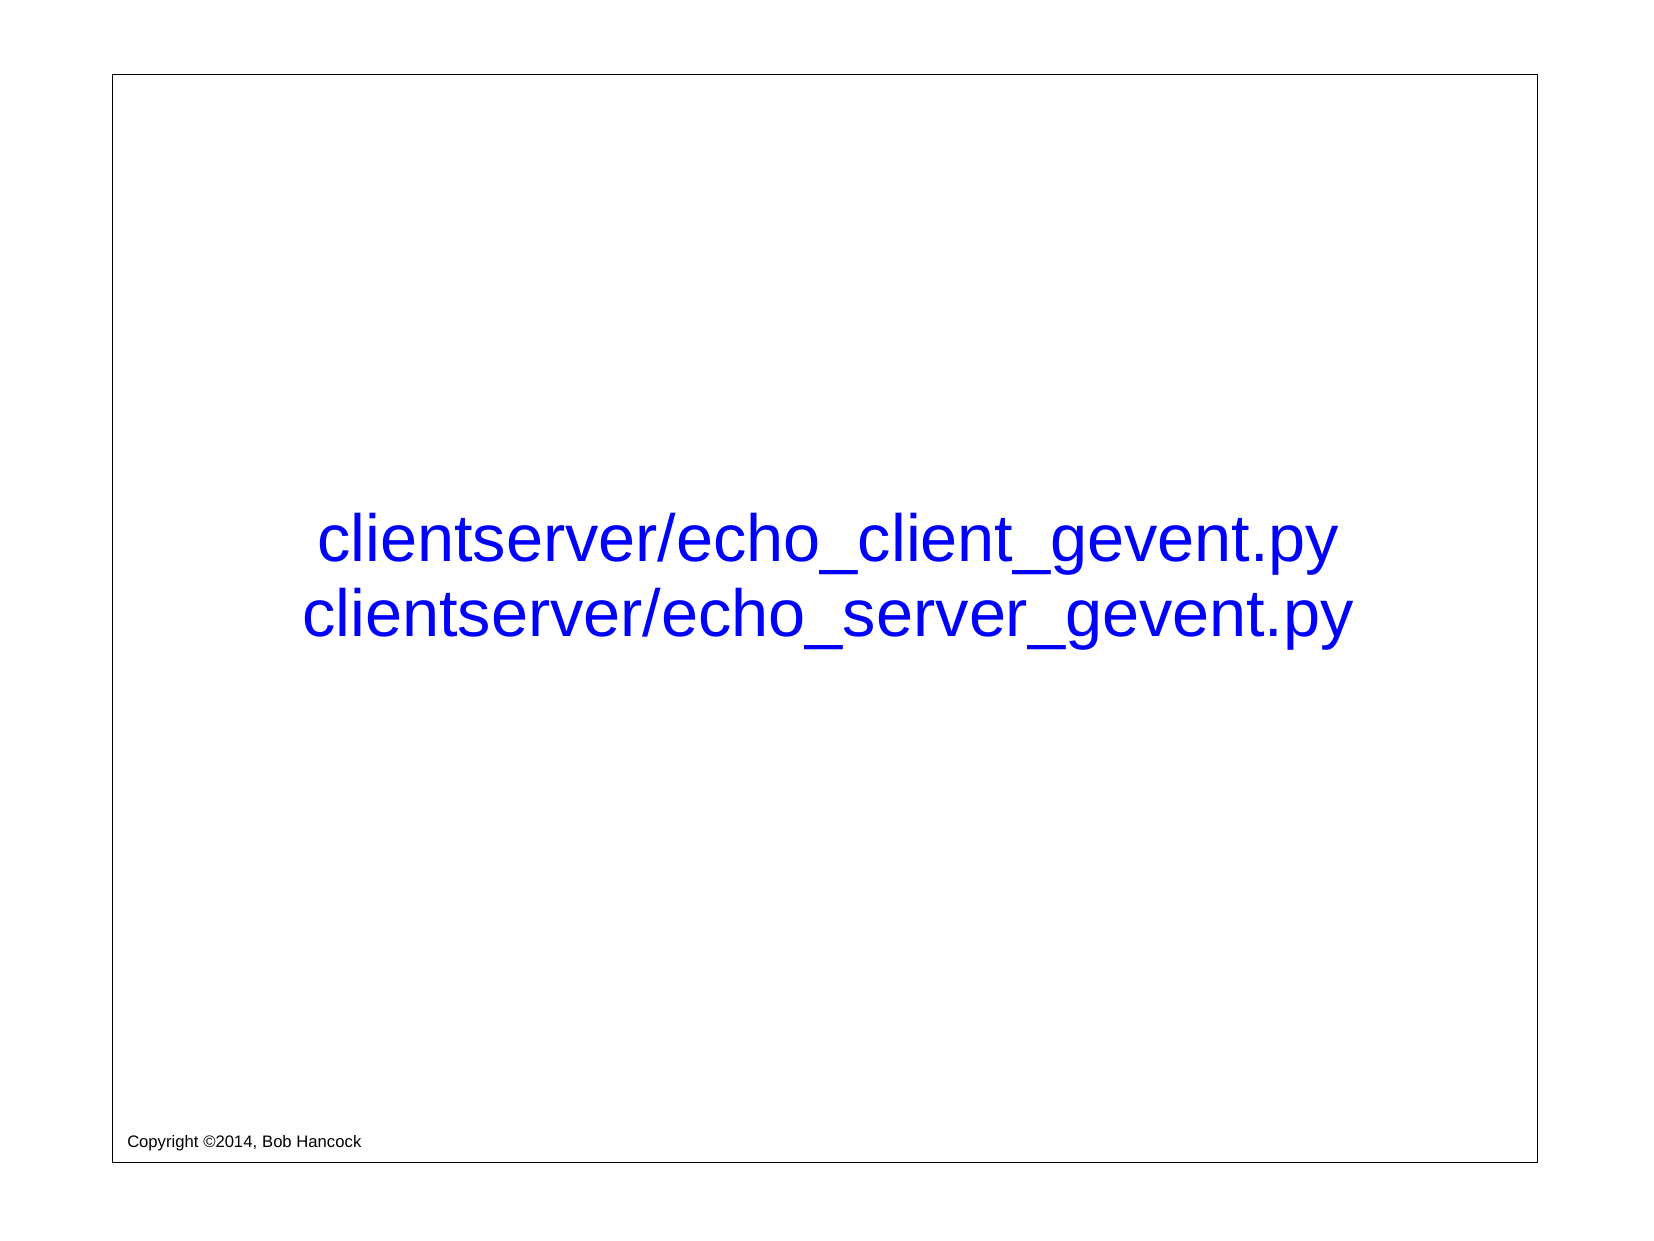

# clientserver/echo_client_gevent.py
clientserver/echo_server_gevent.py
Copyright ©2014, Bob Hancock